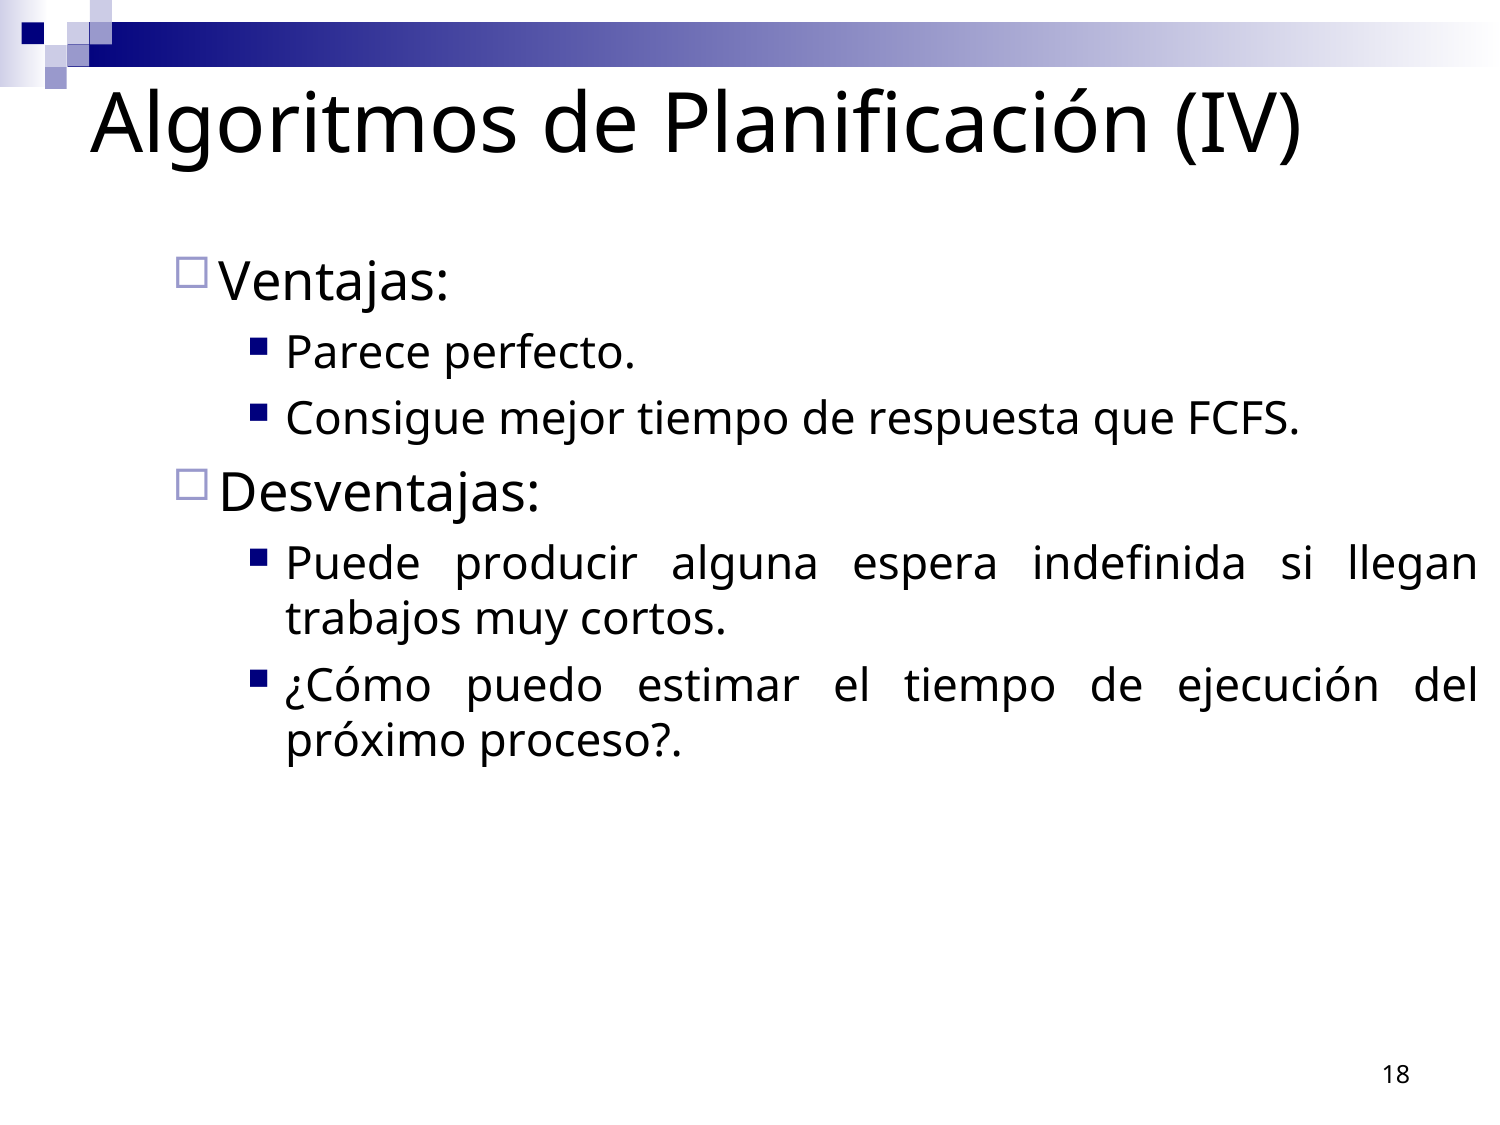

Algoritmos de Planificación (IV)
Ventajas:
Parece perfecto.
Consigue mejor tiempo de respuesta que FCFS.
Desventajas:
Puede producir alguna espera indefinida si llegan trabajos muy cortos.
¿Cómo puedo estimar el tiempo de ejecución del próximo proceso?.